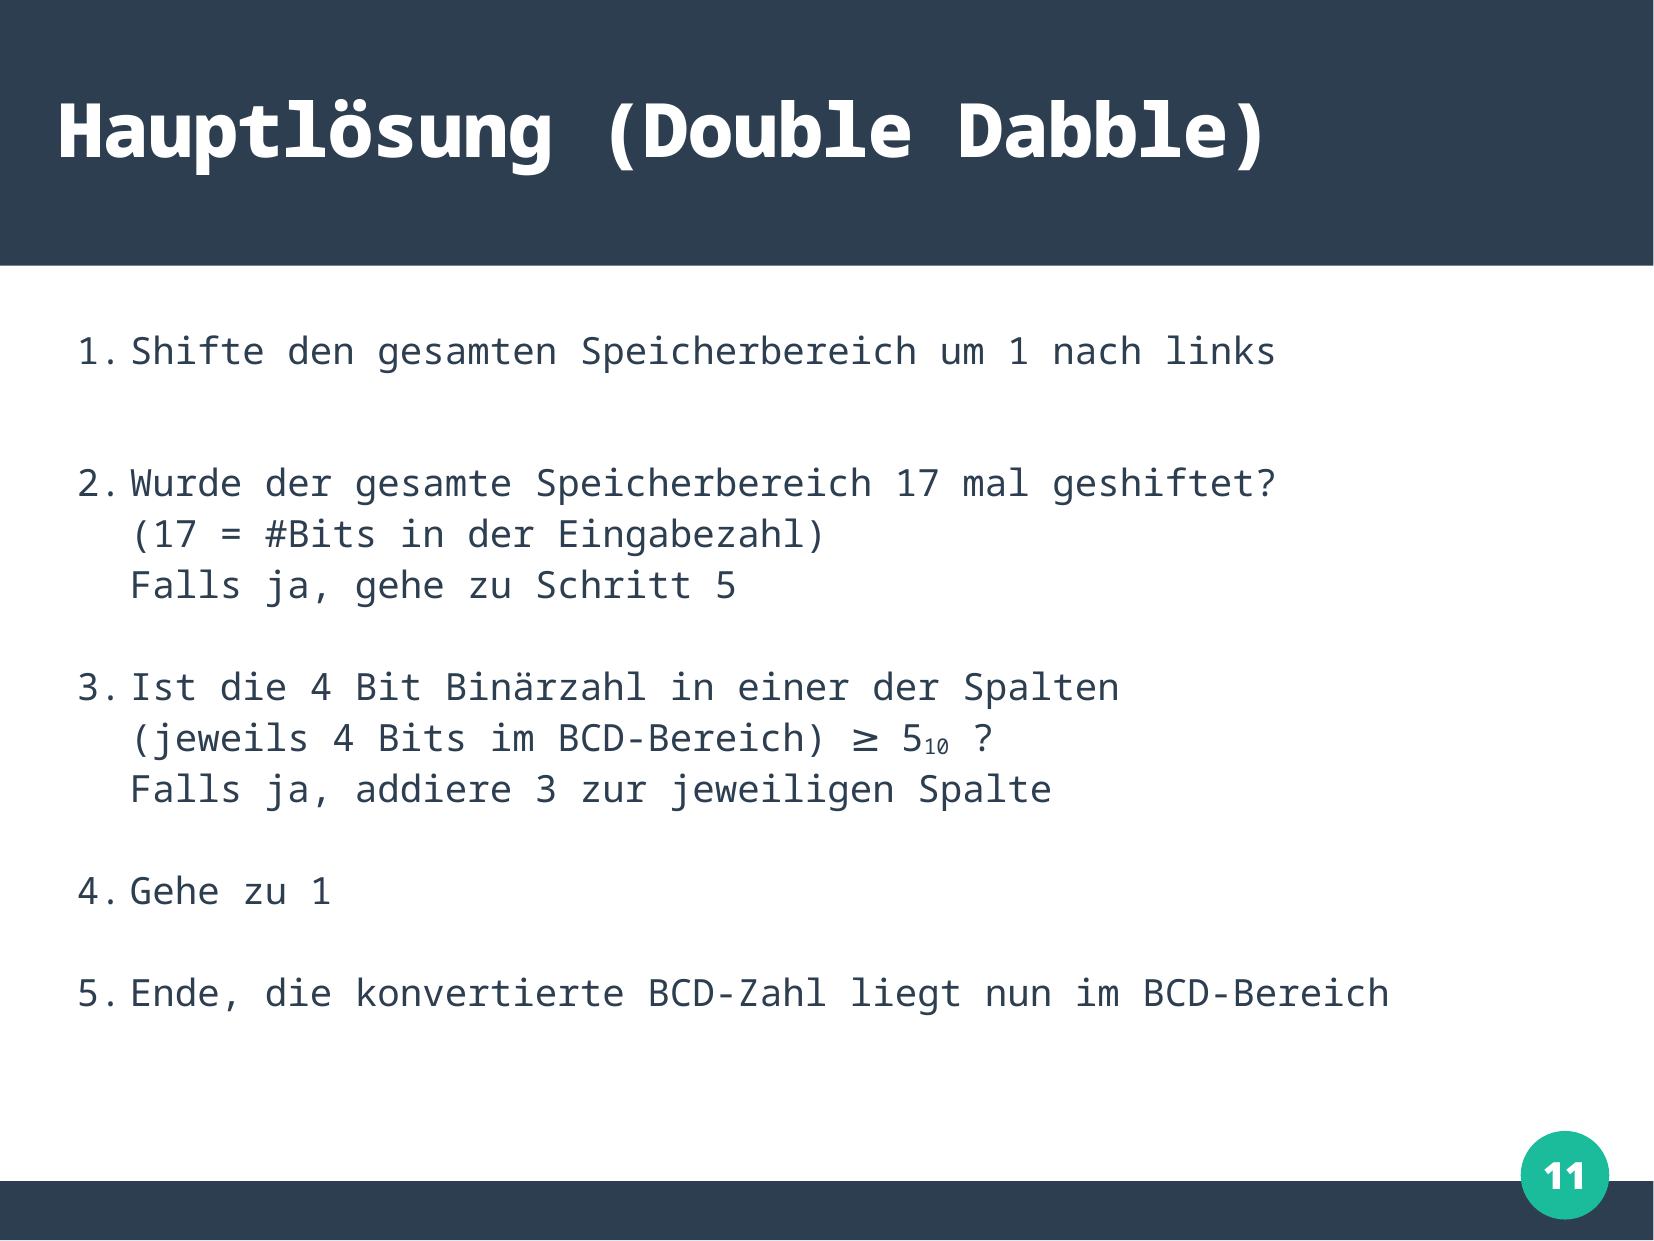

# Hauptlösung (Double Dabble)
Shifte den gesamten Speicherbereich um 1 nach links
Wurde der gesamte Speicherbereich 17 mal geshiftet?
(17 = #Bits in der Eingabezahl)
Falls ja, gehe zu Schritt 5
Ist die 4 Bit Binärzahl in einer der Spalten
(jeweils 4 Bits im BCD-Bereich) ≥ 510 ?
Falls ja, addiere 3 zur jeweiligen Spalte
Gehe zu 1
Ende, die konvertierte BCD-Zahl liegt nun im BCD-Bereich
11